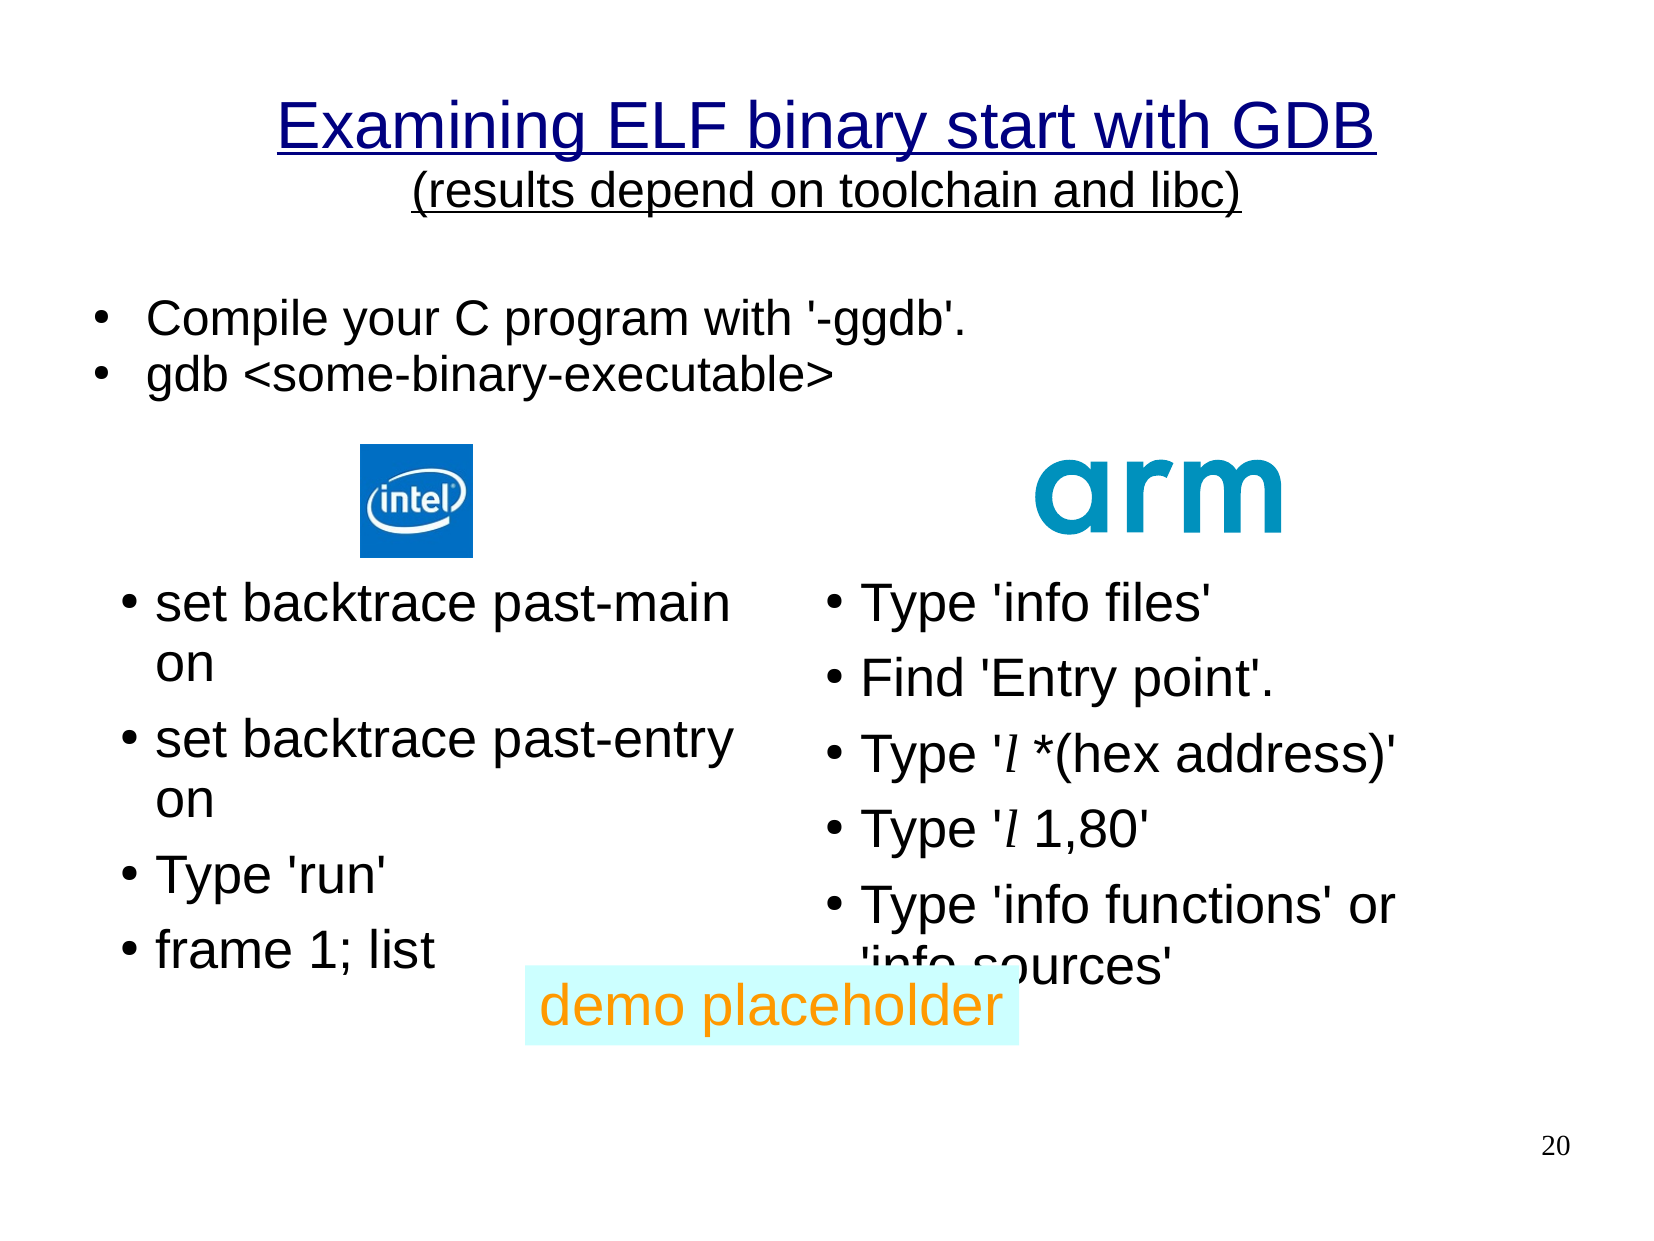

# Examining ELF binary start with GDB (results depend on toolchain and libc)
Compile your C program with '-ggdb'.
gdb <some-binary-executable>
set backtrace past-main on
set backtrace past-entry on
Type 'run'
frame 1; list
Type 'info files'
Find 'Entry point'.
Type 'l *(hex address)'
Type 'l 1,80'
Type 'info functions' or 'info sources'
demo placeholder
20